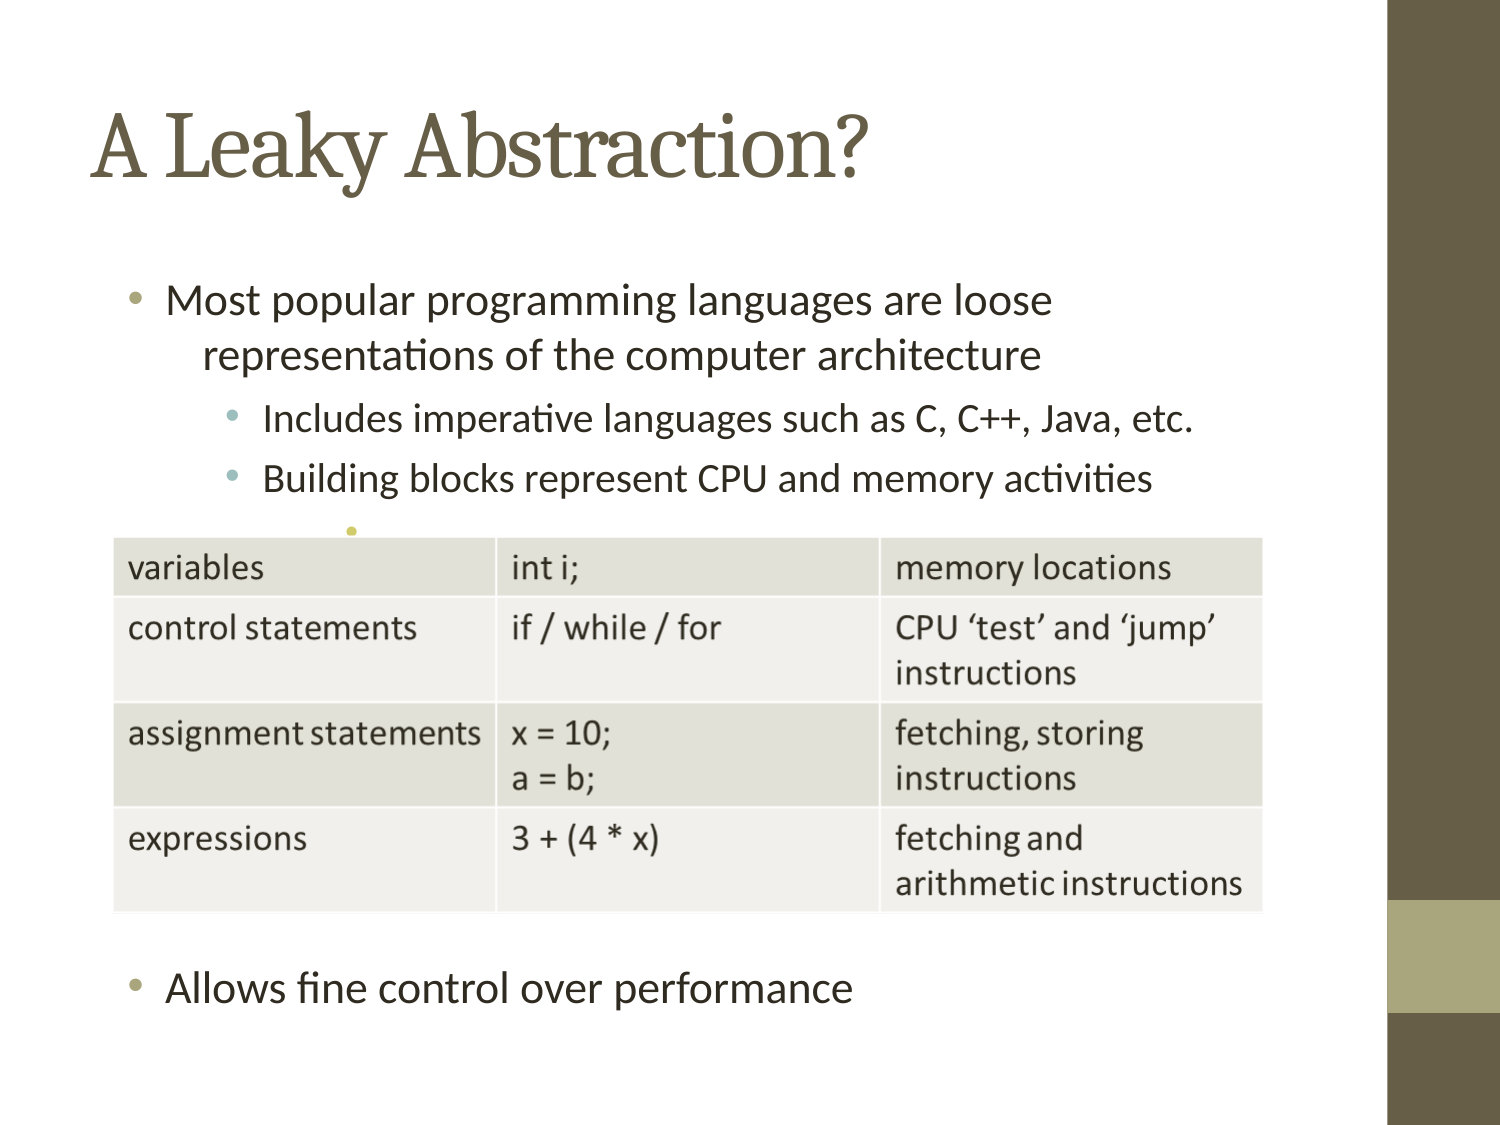

# A Leaky Abstraction?
Most popular programming languages are loose representations of the computer architecture
Includes imperative languages such as C, C++, Java, etc.
Building blocks represent CPU and memory activities
Allows fine control over performance